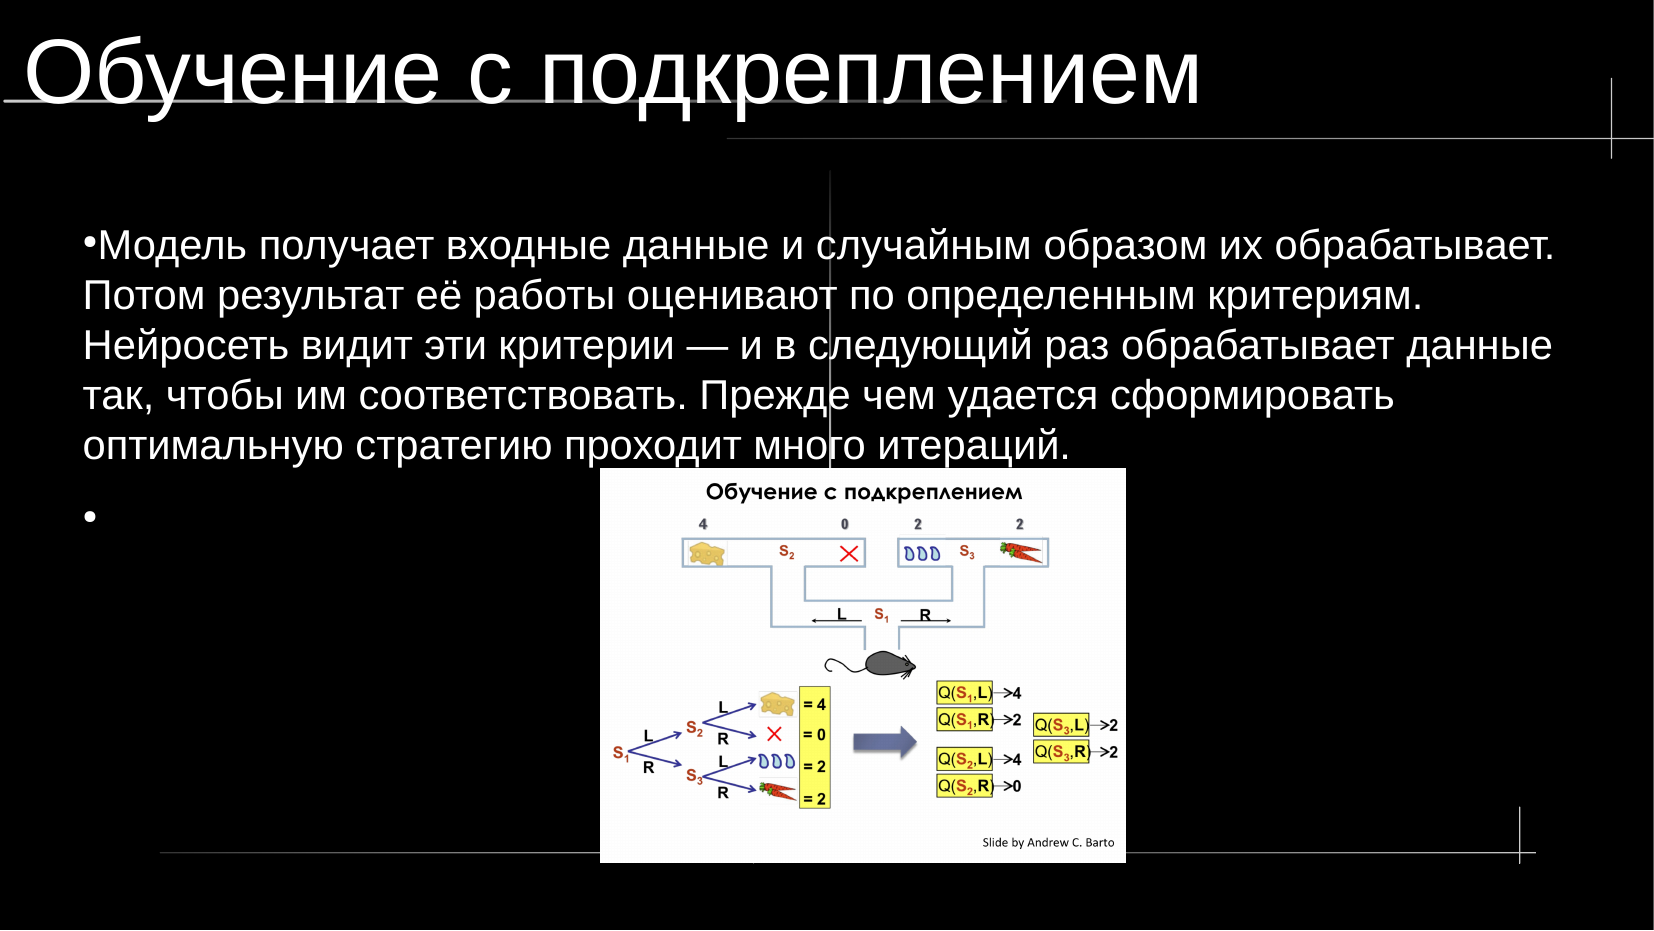

# Обучение с подкреплением
Модель получает входные данные и случайным образом их обрабатывает. Потом результат её работы оценивают по определенным критериям. Нейросеть видит эти критерии — и в следующий раз обрабатывает данные так, чтобы им соответствовать. Прежде чем удается сформировать оптимальную стратегию проходит много итераций.